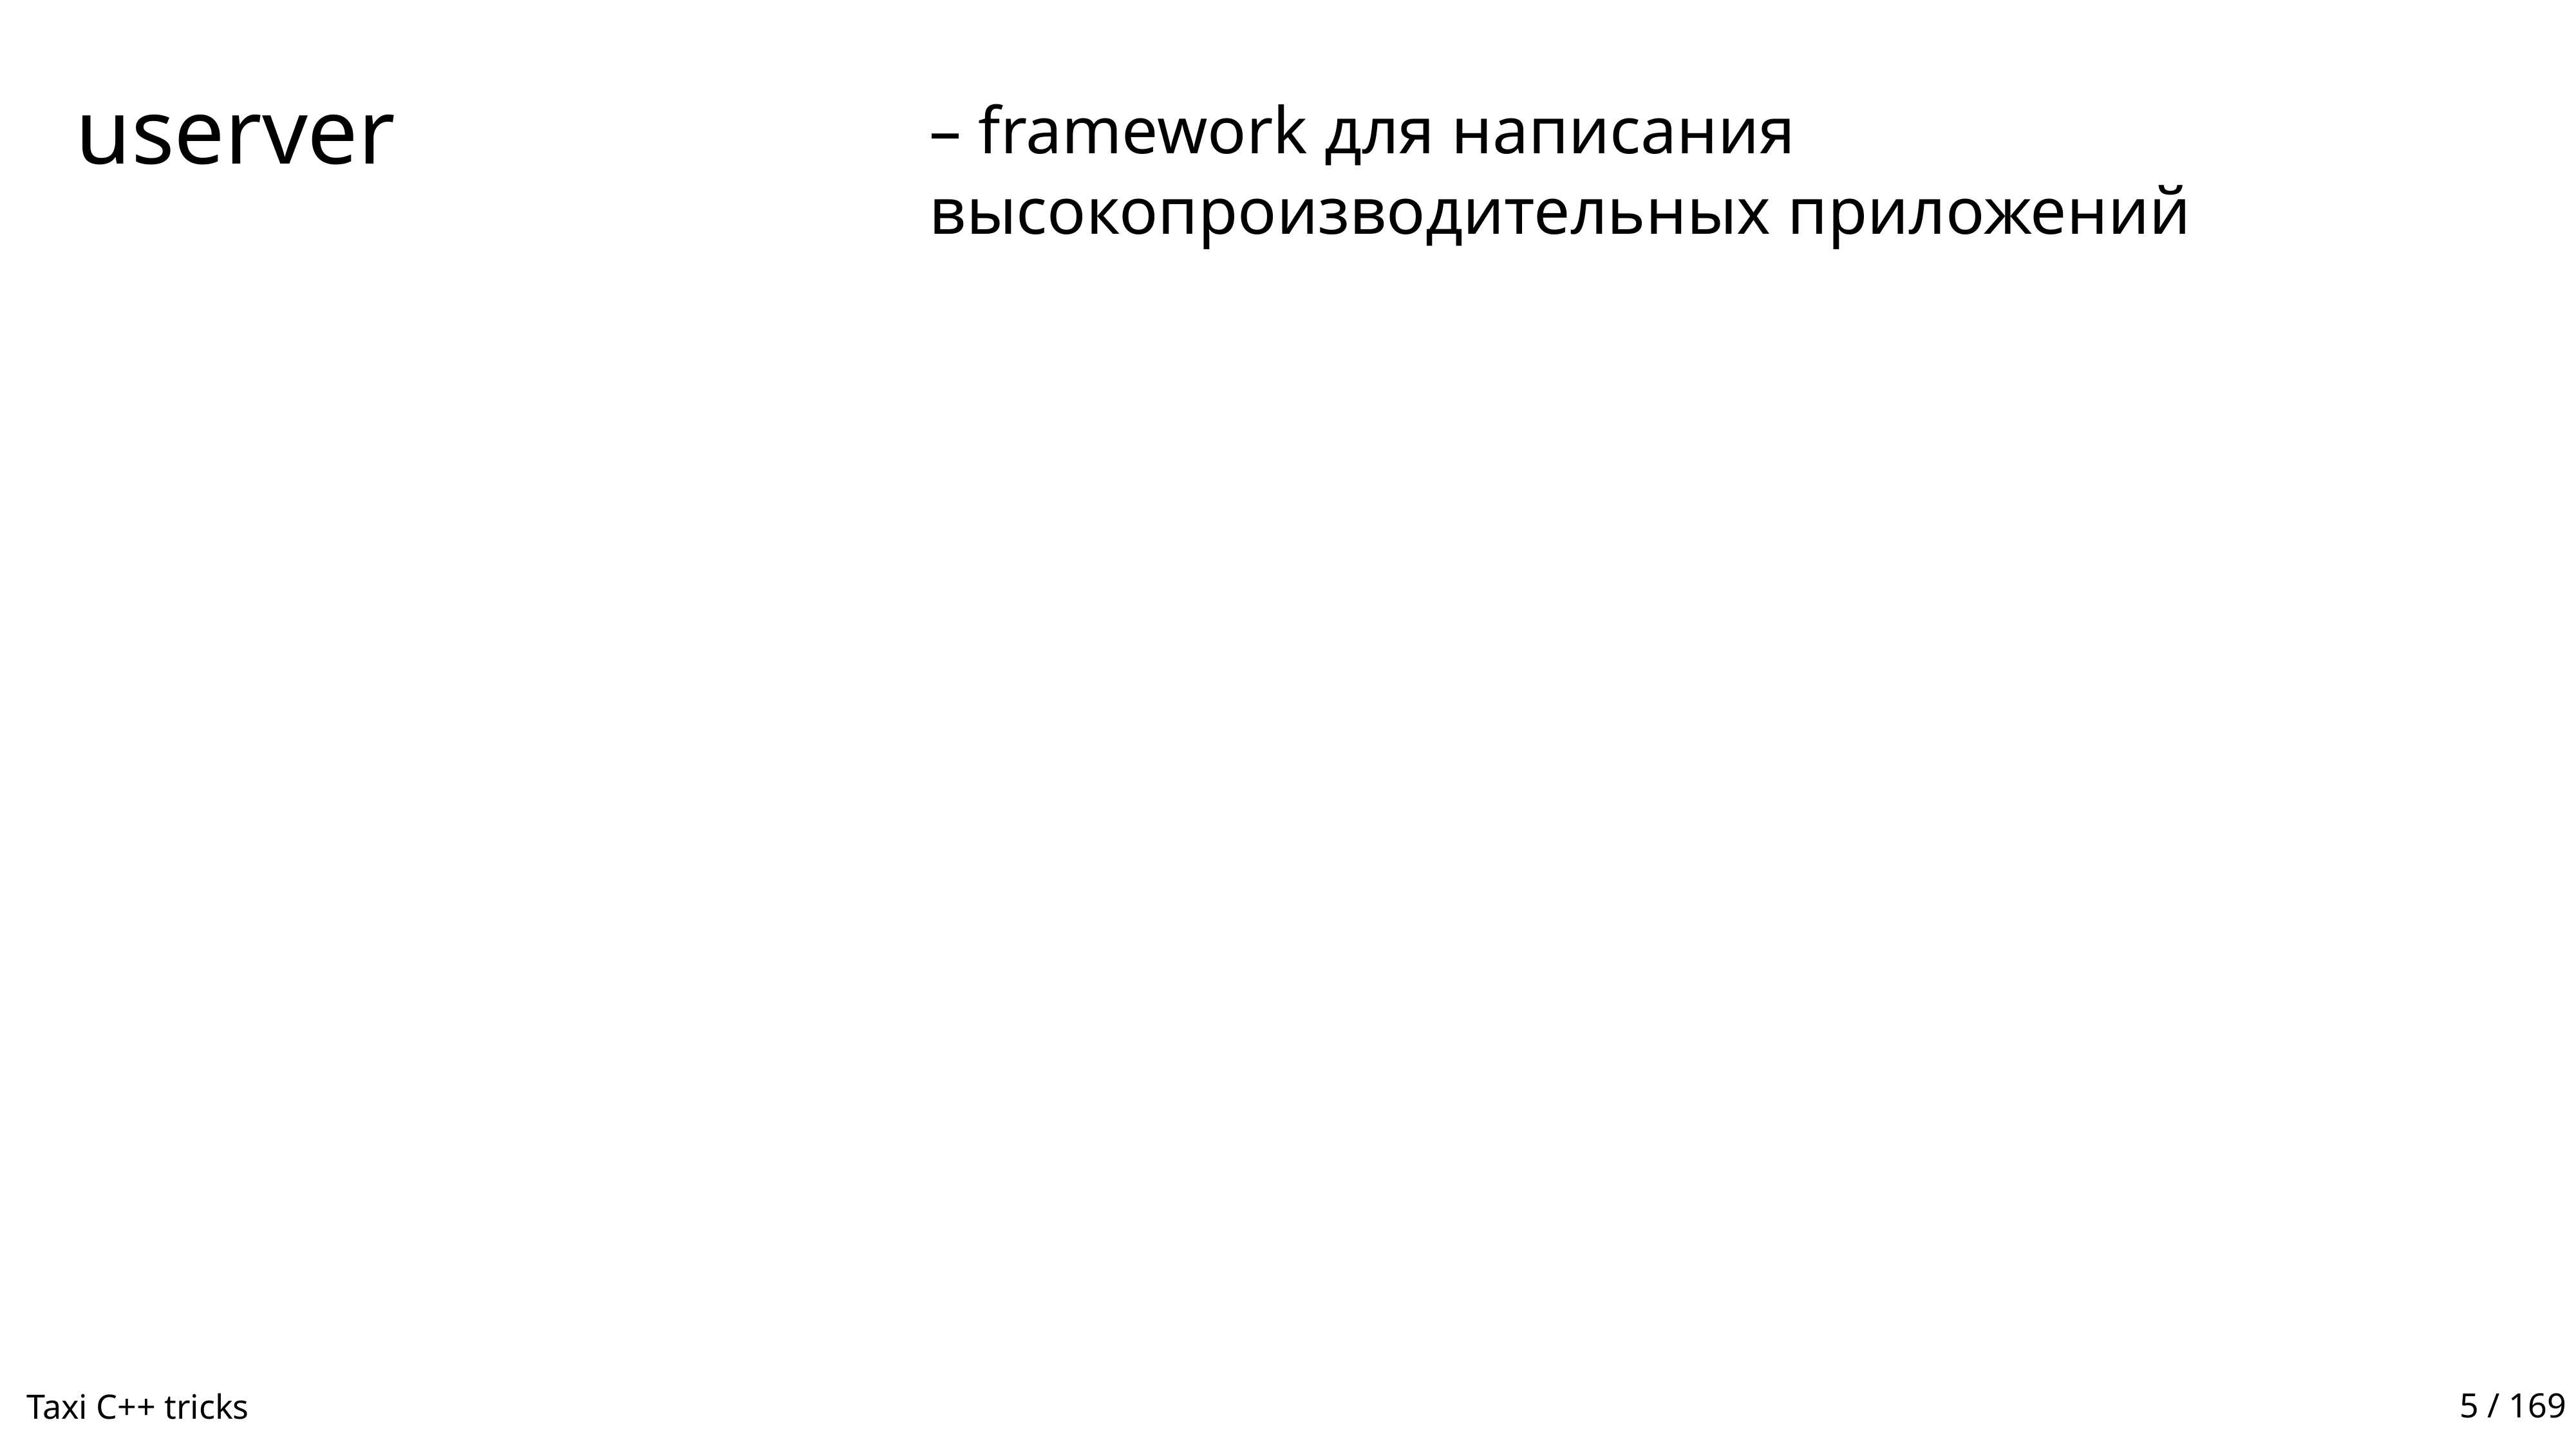

# userver
– framework для написания высокопроизводительных приложений
Taxi C++ tricks